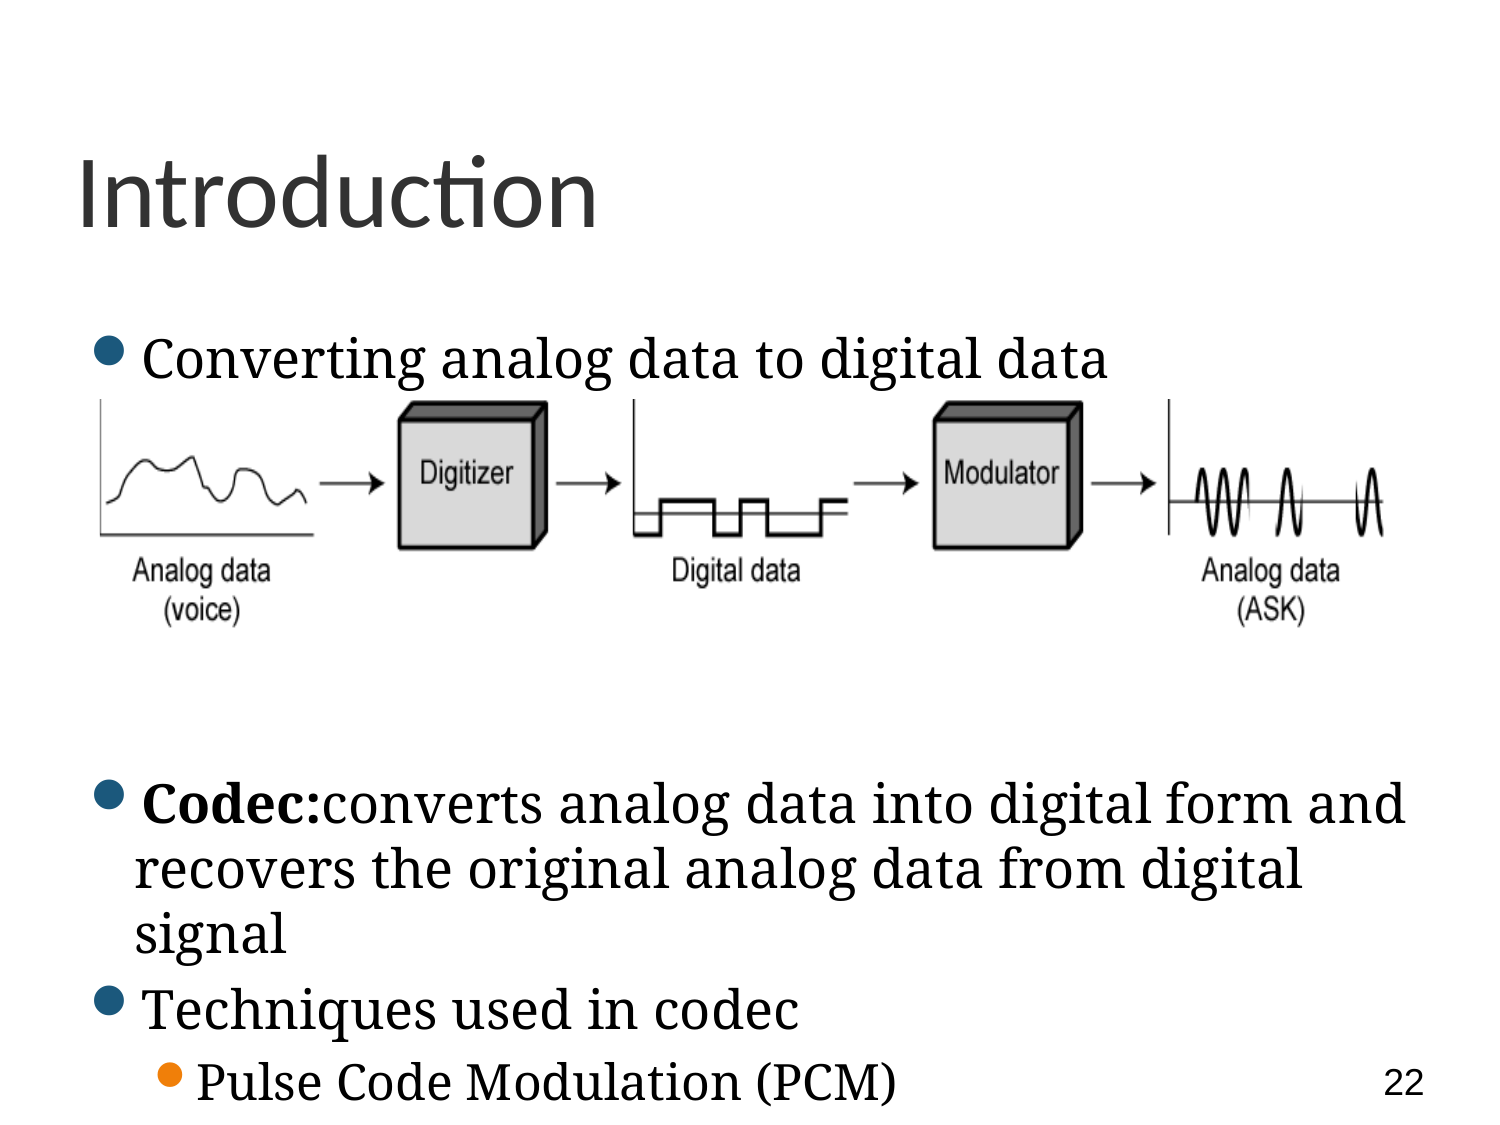

# Introduction
Converting analog data to digital data (digitization)
Codec:converts analog data into digital form and recovers the original analog data from digital signal
Techniques used in codec
Pulse Code Modulation (PCM)
Delta Modulation (DM)